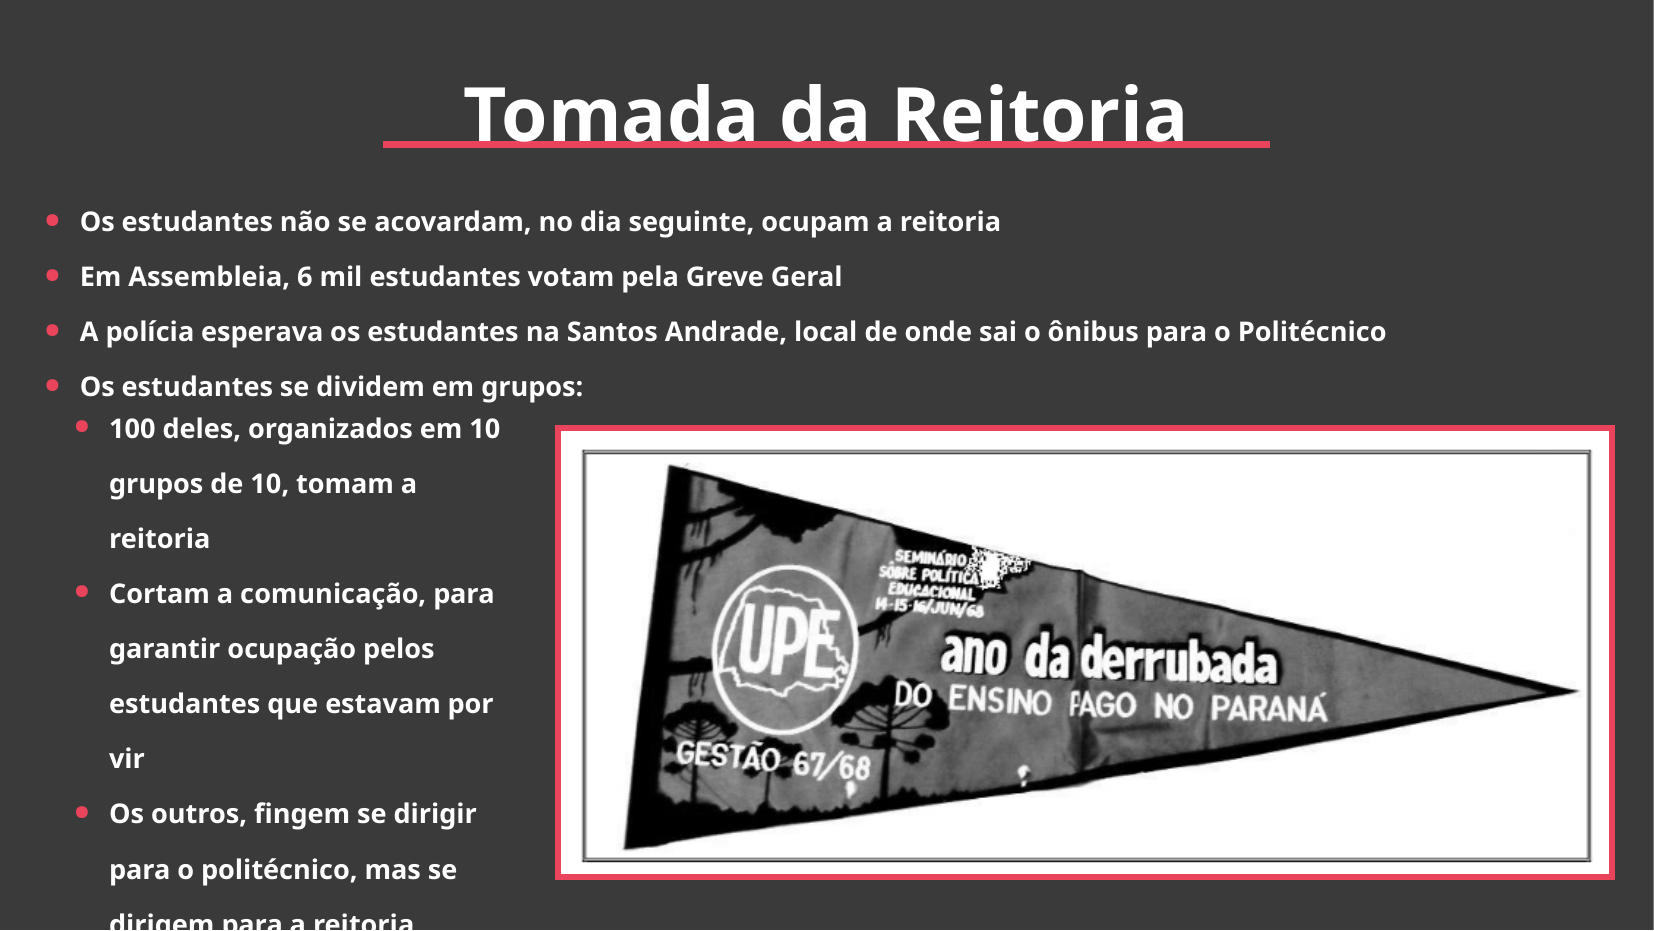

Tomada da Reitoria
Os estudantes não se acovardam, no dia seguinte, ocupam a reitoria
Em Assembleia, 6 mil estudantes votam pela Greve Geral
A polícia esperava os estudantes na Santos Andrade, local de onde sai o ônibus para o Politécnico
Os estudantes se dividem em grupos:
100 deles, organizados em 10 grupos de 10, tomam a reitoria
Cortam a comunicação, para garantir ocupação pelos estudantes que estavam por vir
Os outros, fingem se dirigir para o politécnico, mas se dirigem para a reitoria